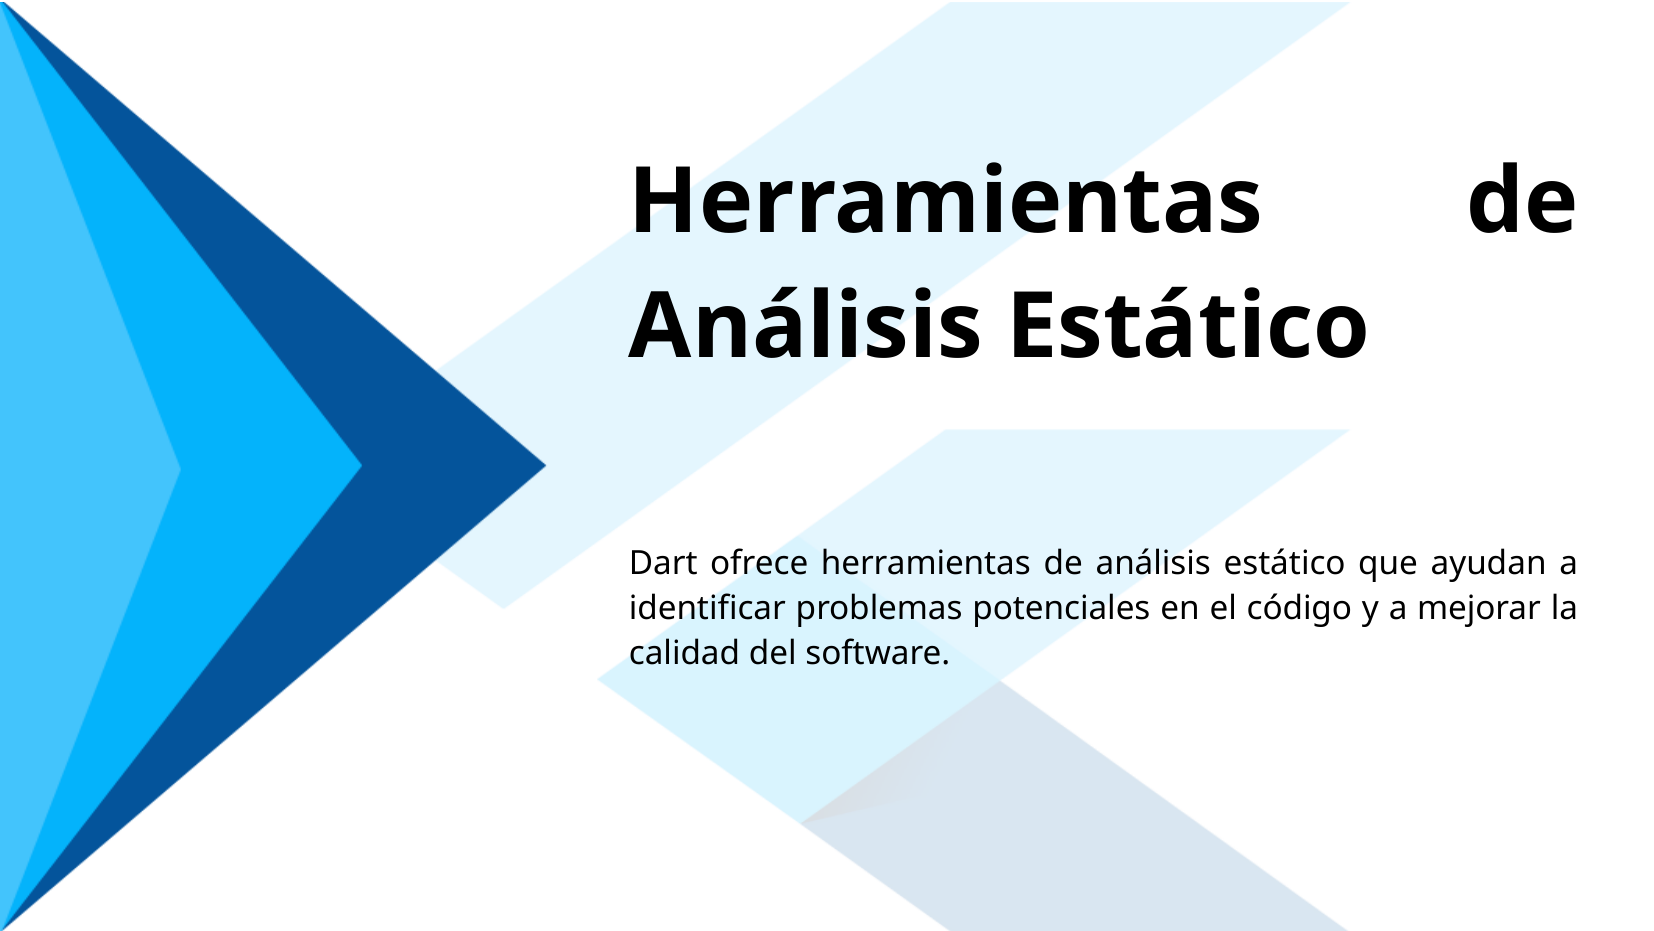

Herramientas de Análisis Estático
Dart ofrece herramientas de análisis estático que ayudan a identificar problemas potenciales en el código y a mejorar la calidad del software.